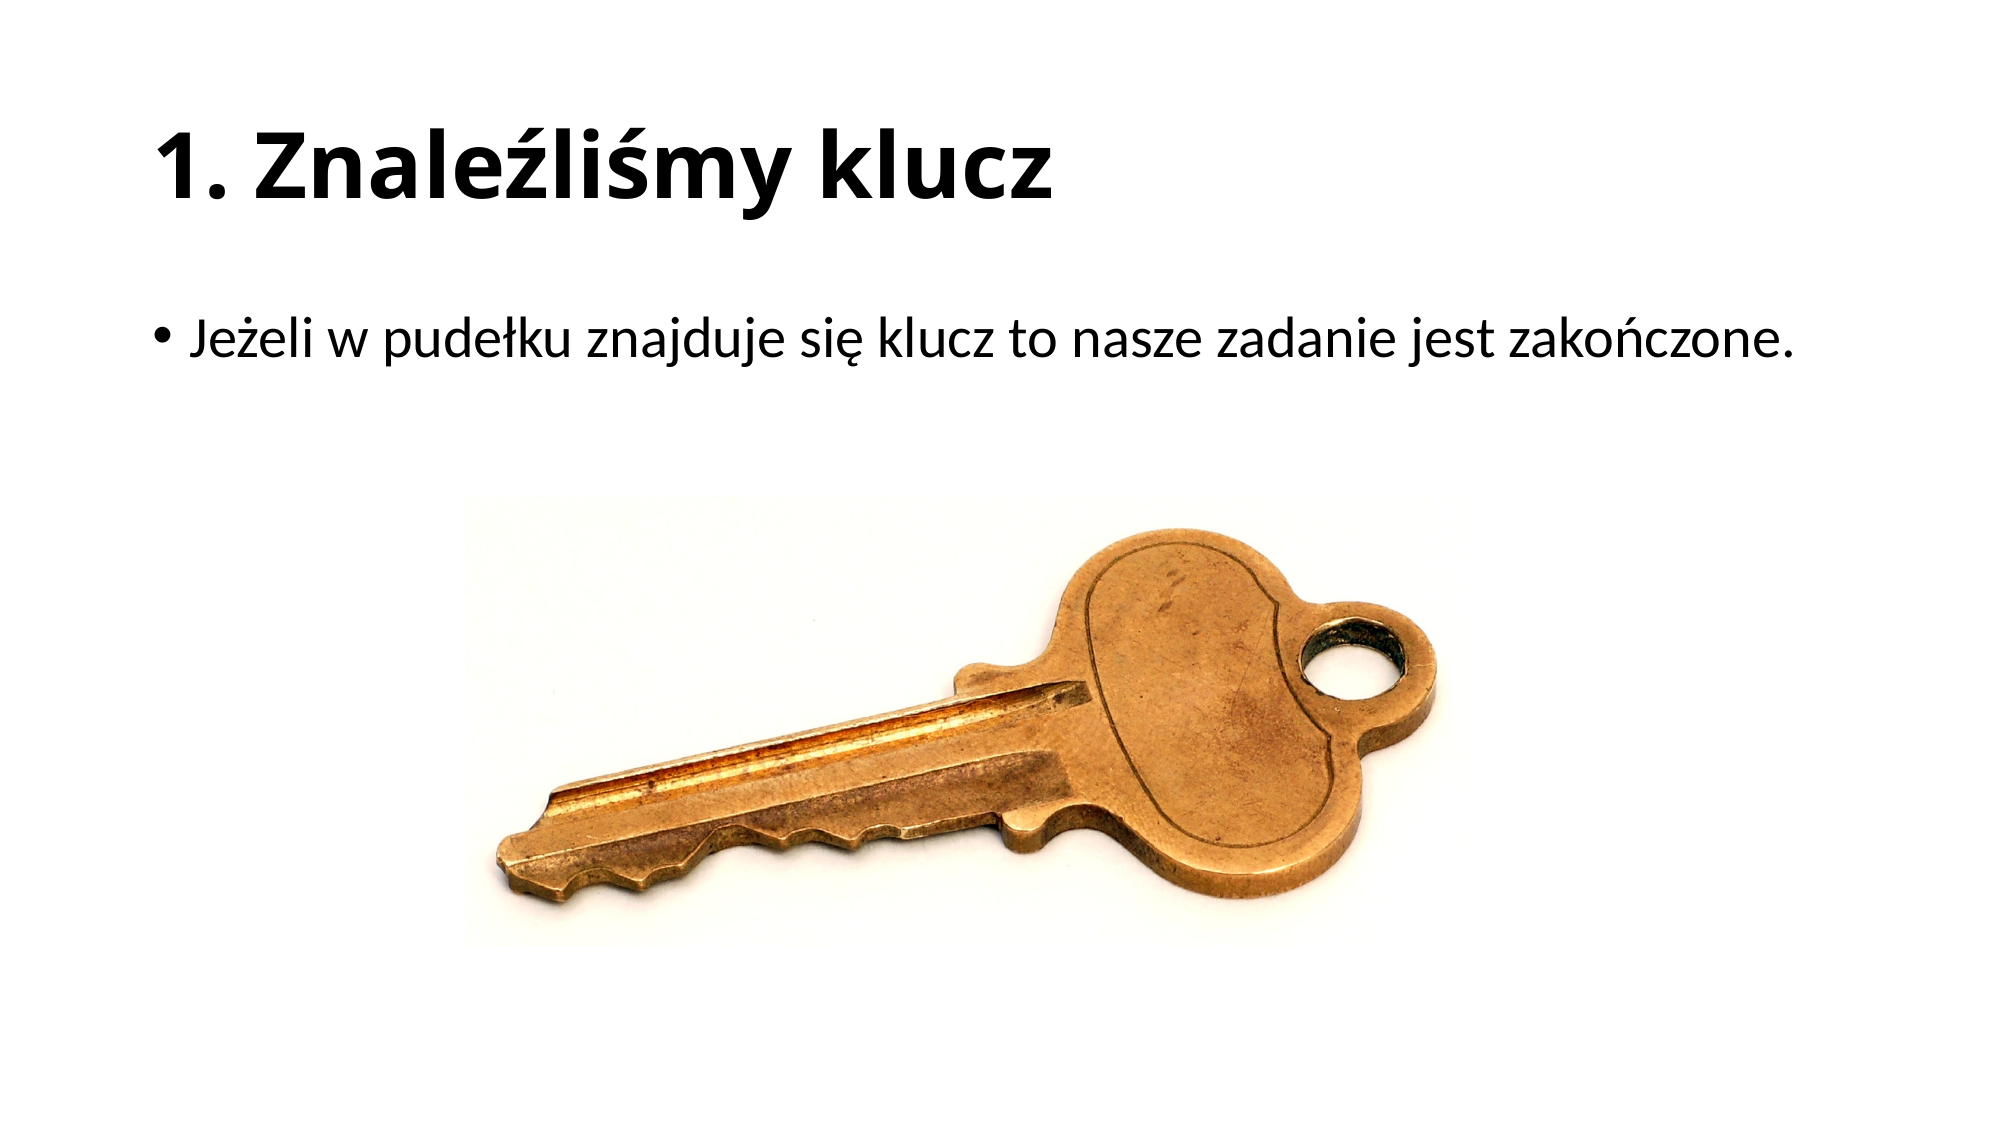

# 1. Znaleźliśmy klucz
Jeżeli w pudełku znajduje się klucz to nasze zadanie jest zakończone.